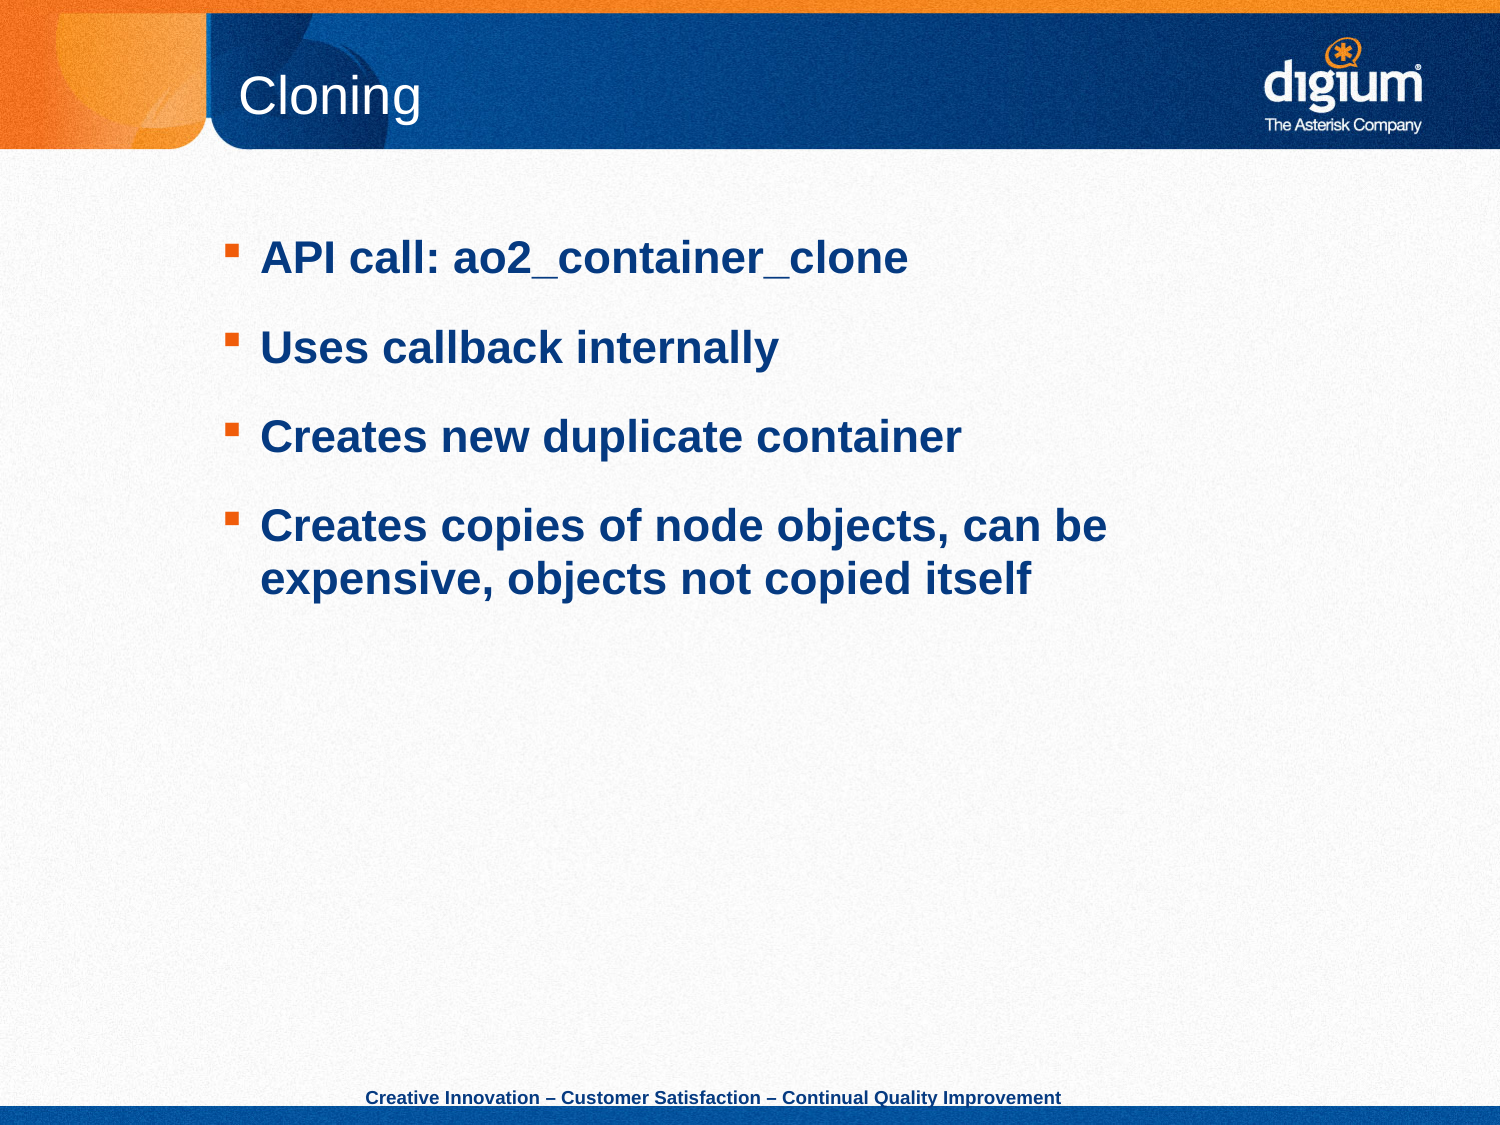

# Cloning
API call: ao2_container_clone
Uses callback internally
Creates new duplicate container
Creates copies of node objects, can be expensive, objects not copied itself